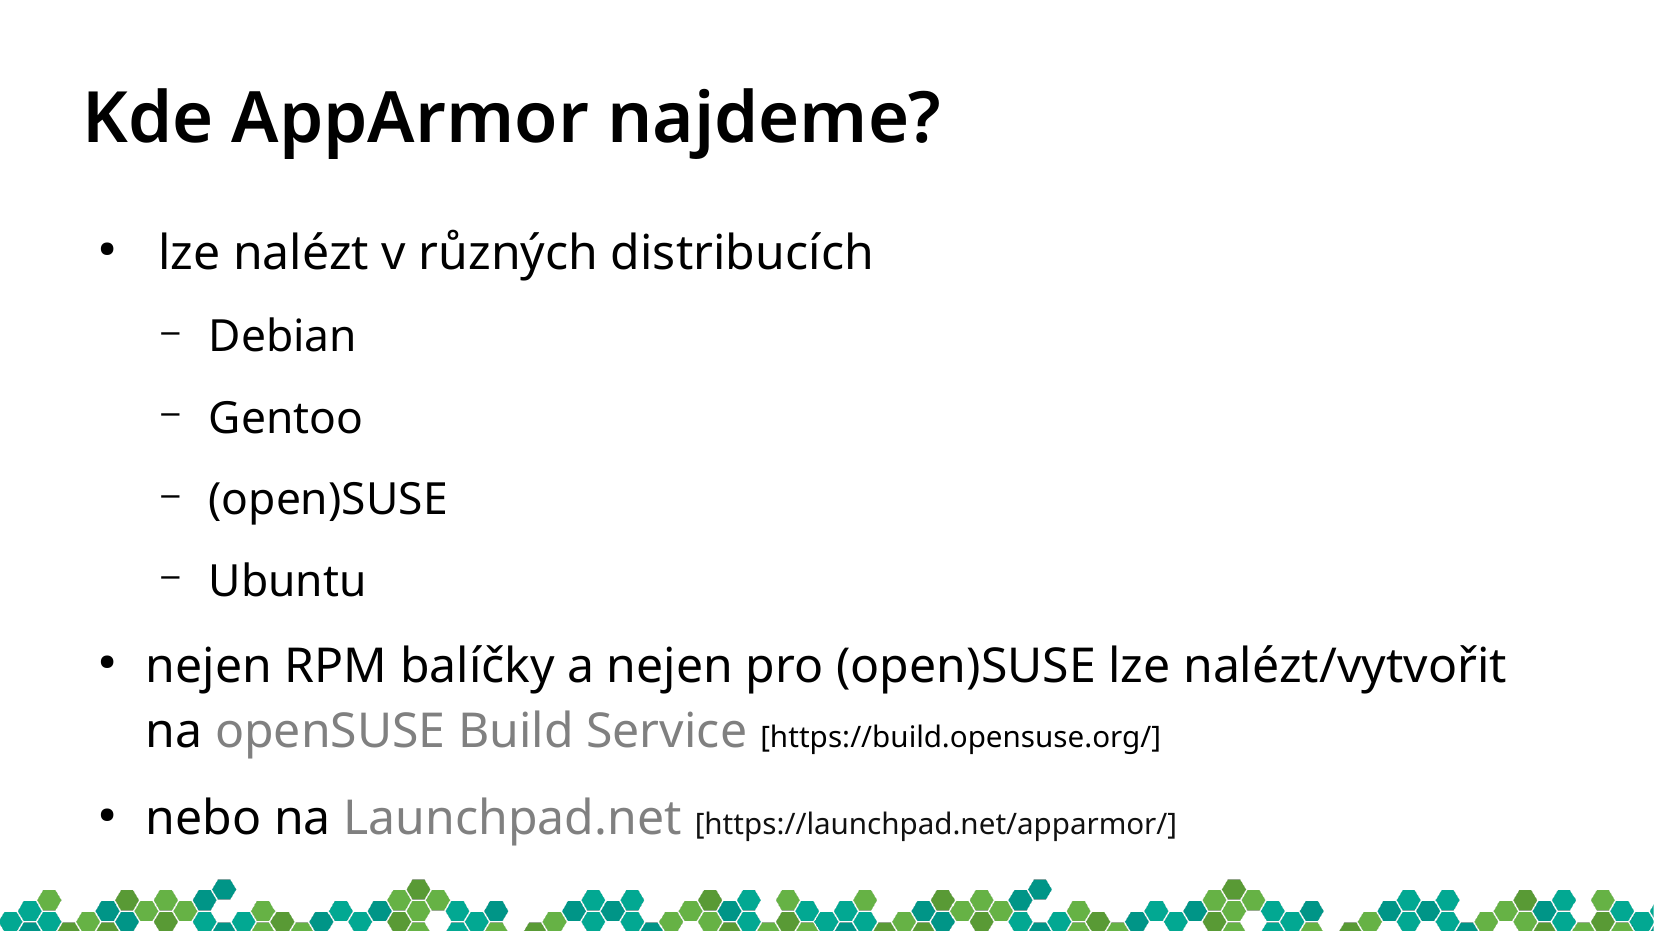

# Kde AppArmor najdeme?
 lze nalézt v různých distribucích
Debian
Gentoo
(open)SUSE
Ubuntu
nejen RPM balíčky a nejen pro (open)SUSE lze nalézt/vytvořit na openSUSE Build Service [https://build.opensuse.org/]
nebo na Launchpad.net [https://launchpad.net/apparmor/]